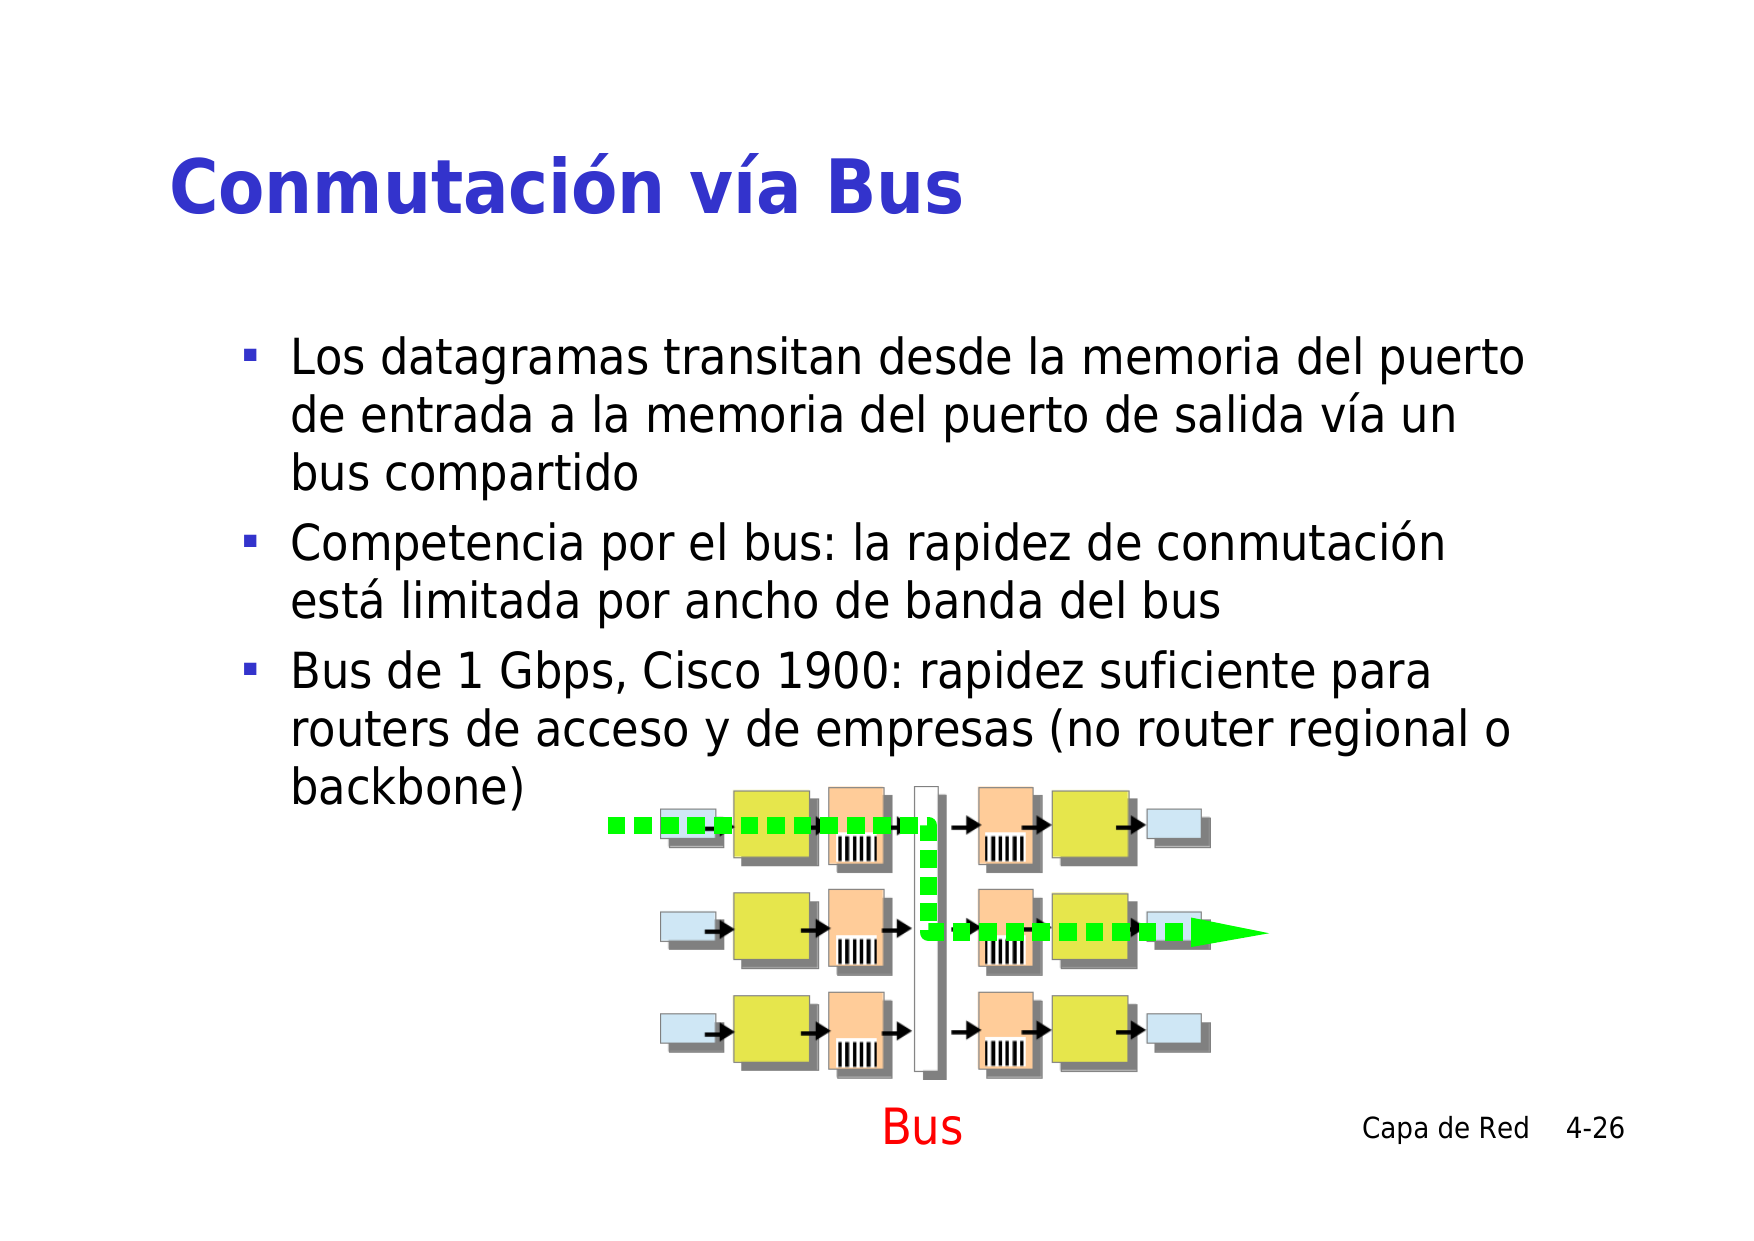

# Conmutación vía Bus
Los datagramas transitan desde la memoria del puerto de entrada a la memoria del puerto de salida vía un bus compartido
Competencia por el bus: la rapidez de conmutación está limitada por ancho de banda del bus
Bus de 1 Gbps, Cisco 1900: rapidez suficiente para routers de acceso y de empresas (no router regional o backbone)
Bus